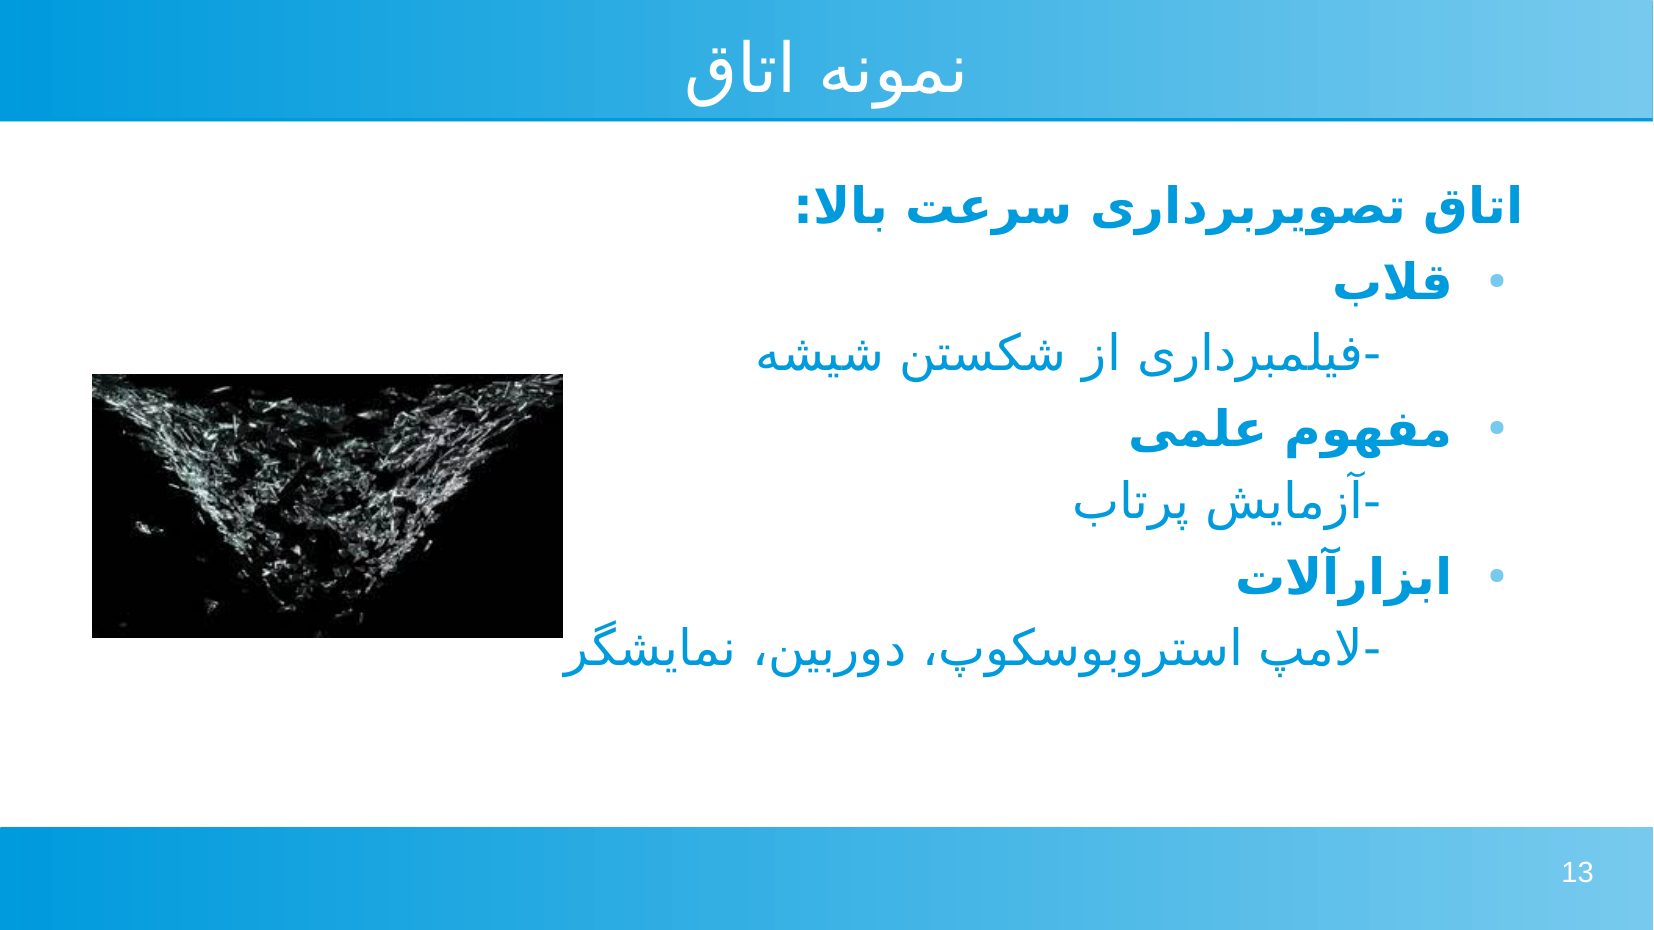

# نمونه اتاق
اتاق تصویربرداری سرعت بالا:
قلاب
-فیلمبرداری از شکستن شیشه
مفهوم علمی
-آزمایش پرتاب
ابزارآلات
-لامپ استروبوسکوپ، دوربین، نمایشگر
13